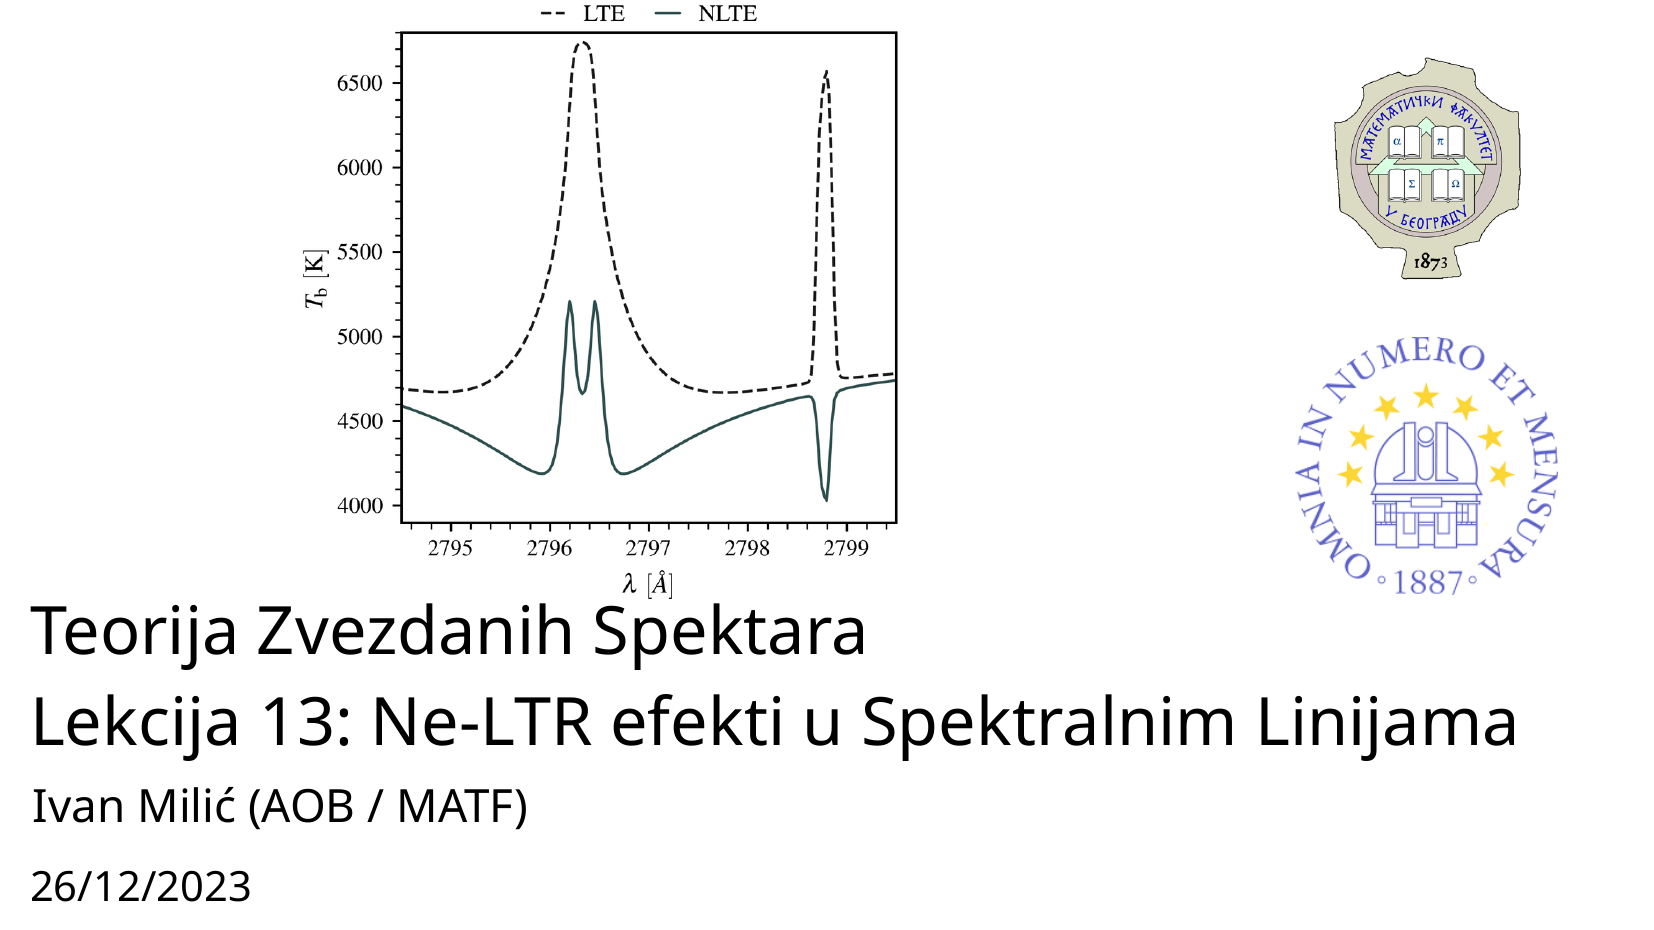

Teorija Zvezdanih Spektara
Lekcija 13: Ne-LTR efekti u Spektralnim Linijama
Ivan Milić (AOB / MATF)
# 26/12/2023